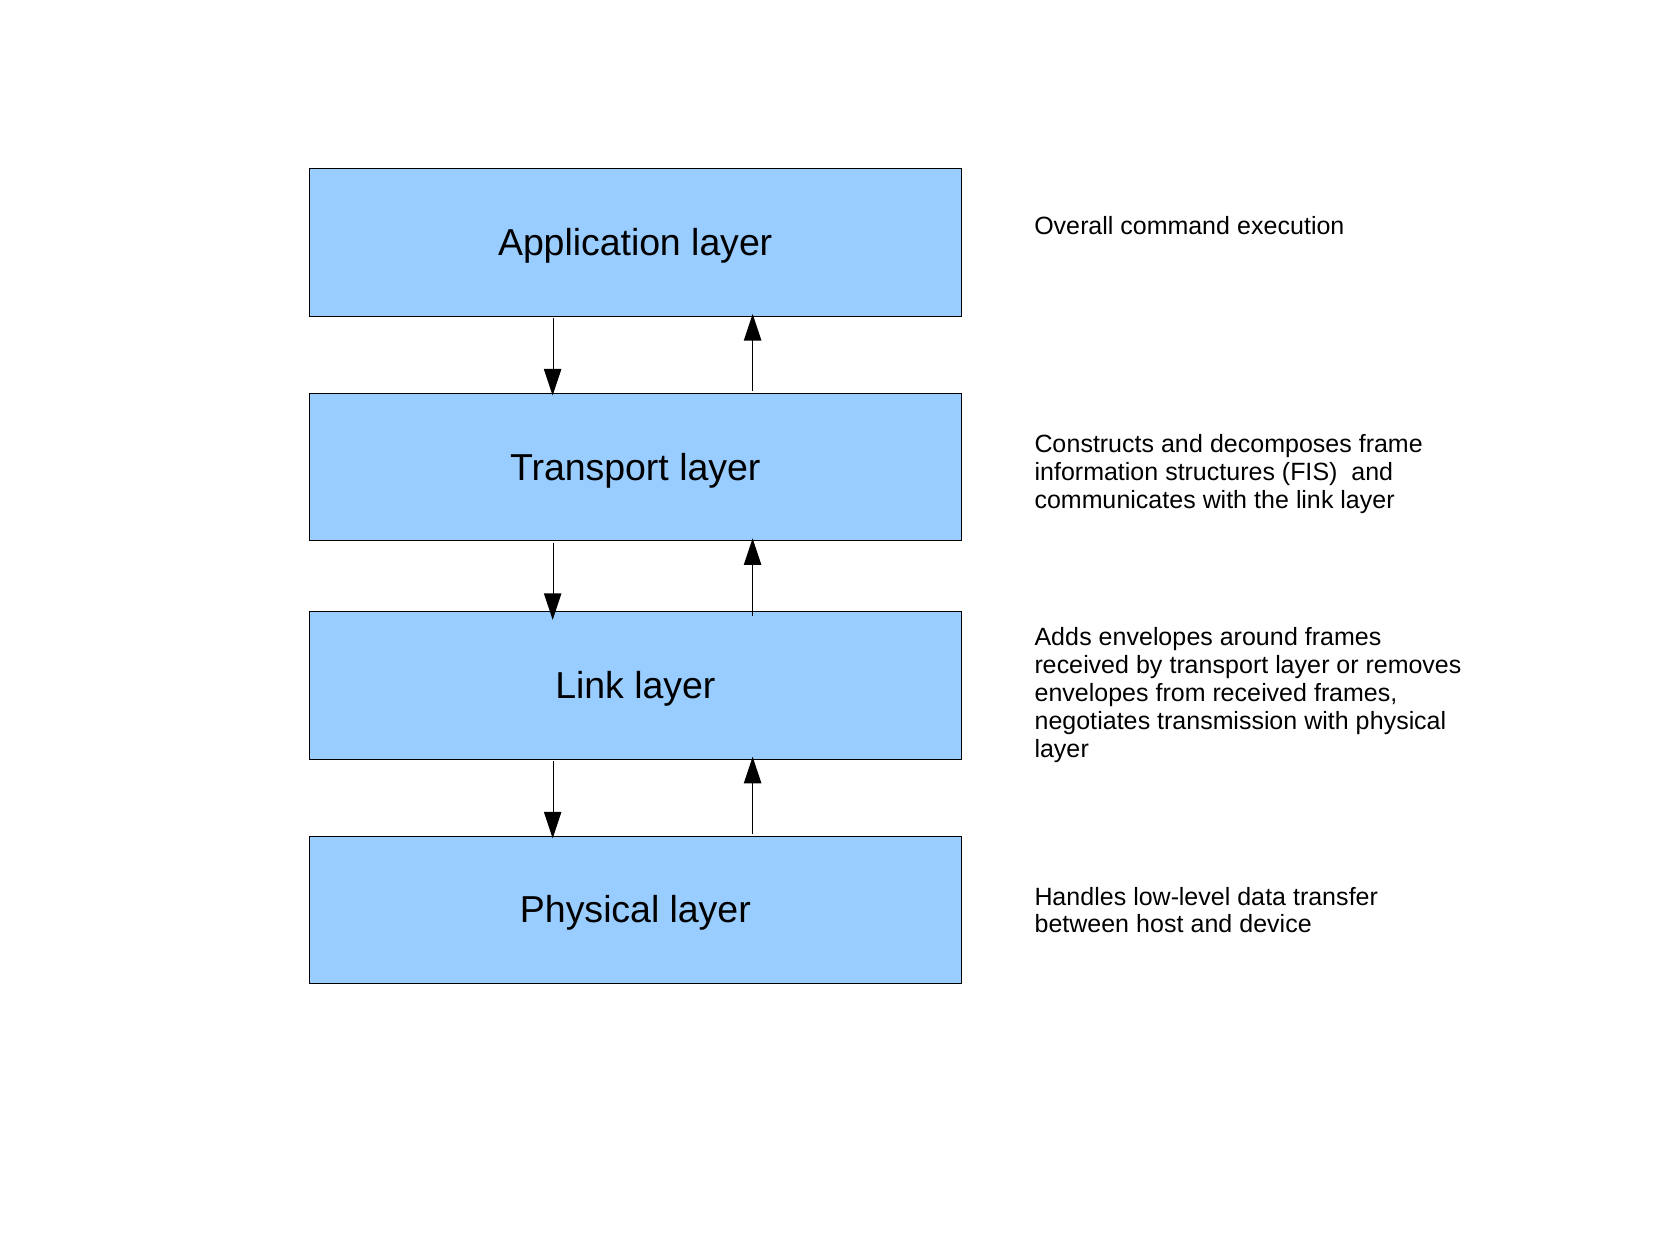

Application layer
Overall command execution
Transport layer
Constructs and decomposes frame information structures (FIS) and communicates with the link layer
Link layer
Adds envelopes around frames received by transport layer or removes envelopes from received frames, negotiates transmission with physical layer
Physical layer
Handles low-level data transfer between host and device